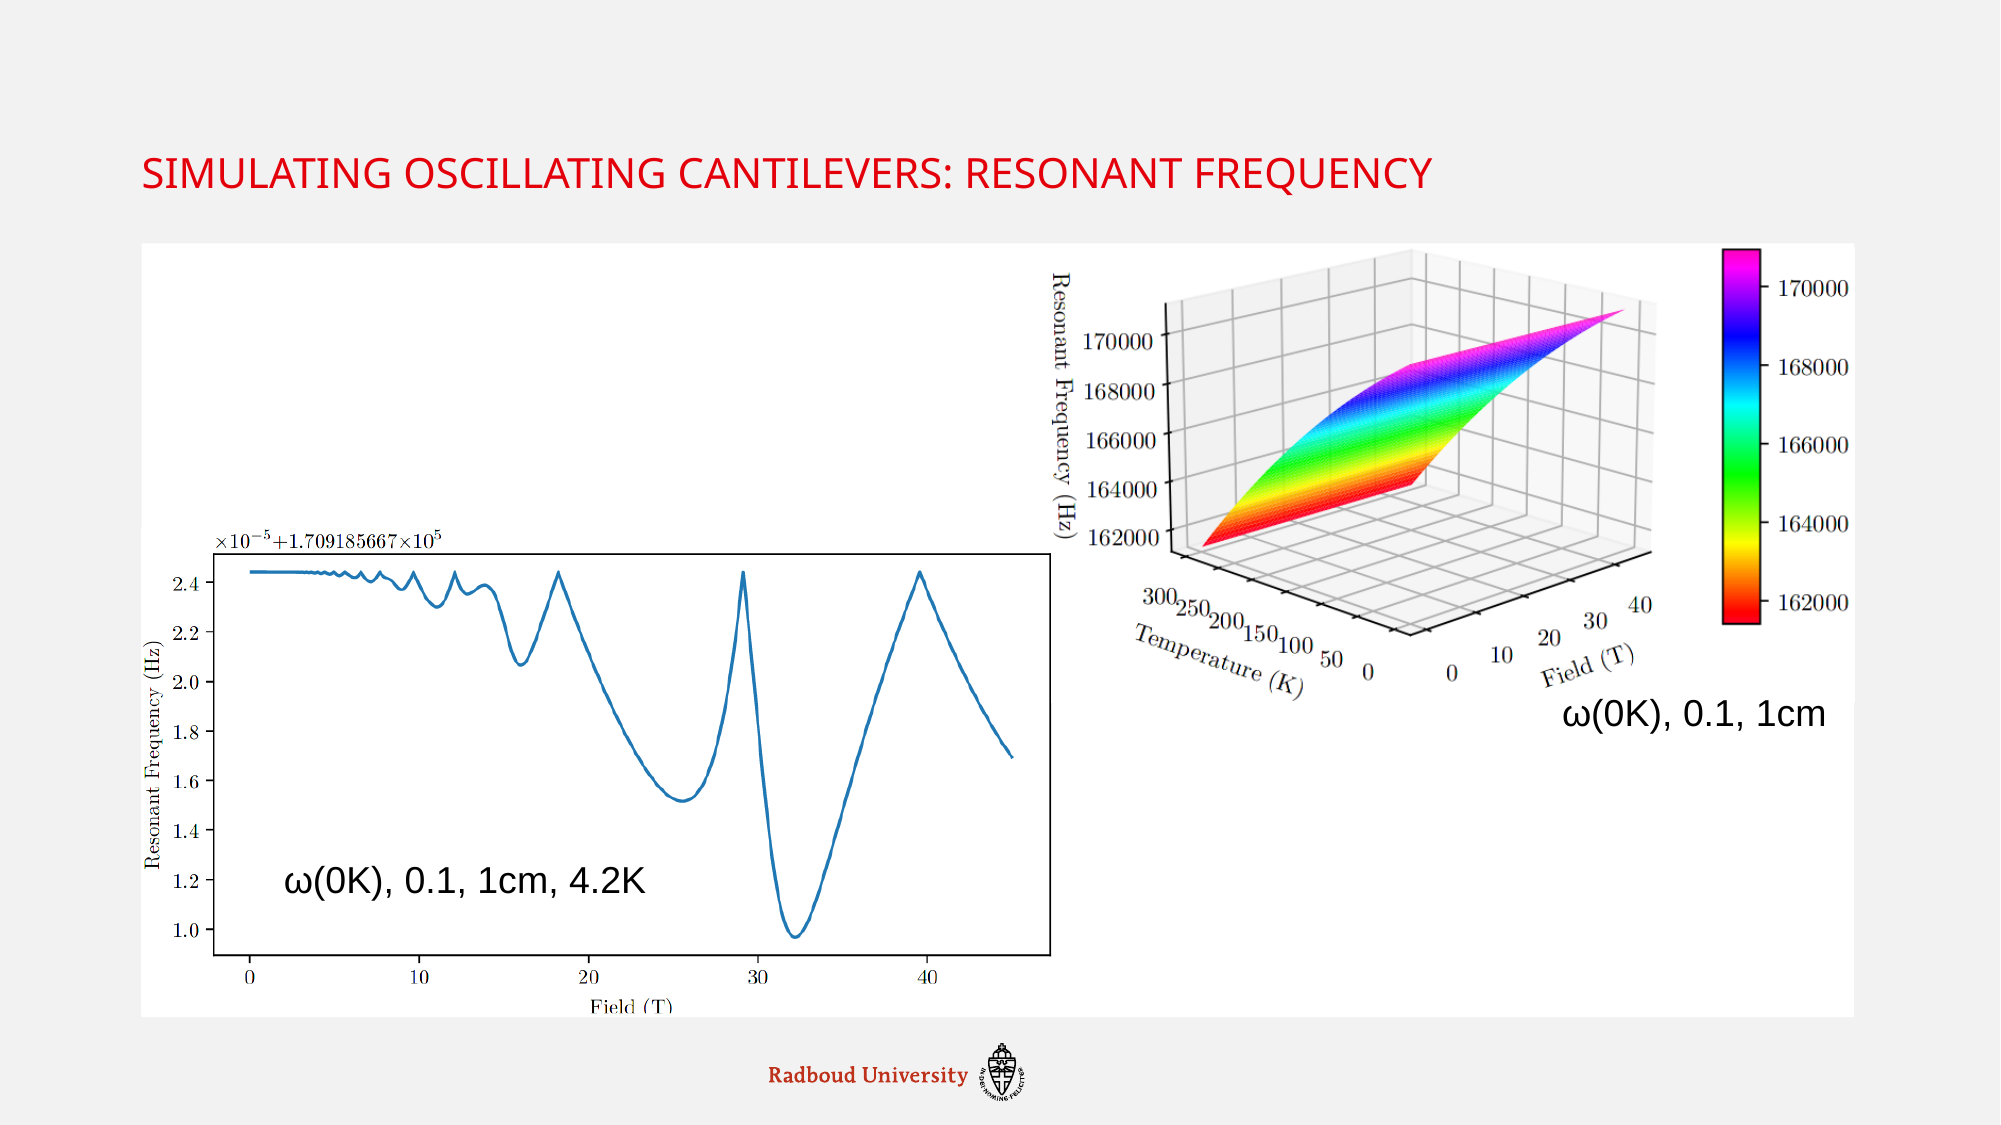

# Simulating oscillating cantilevers: Resonant Frequency
ω(0K), 0.1, 1cm
ω(0K), 0.1, 1cm, 4.2K